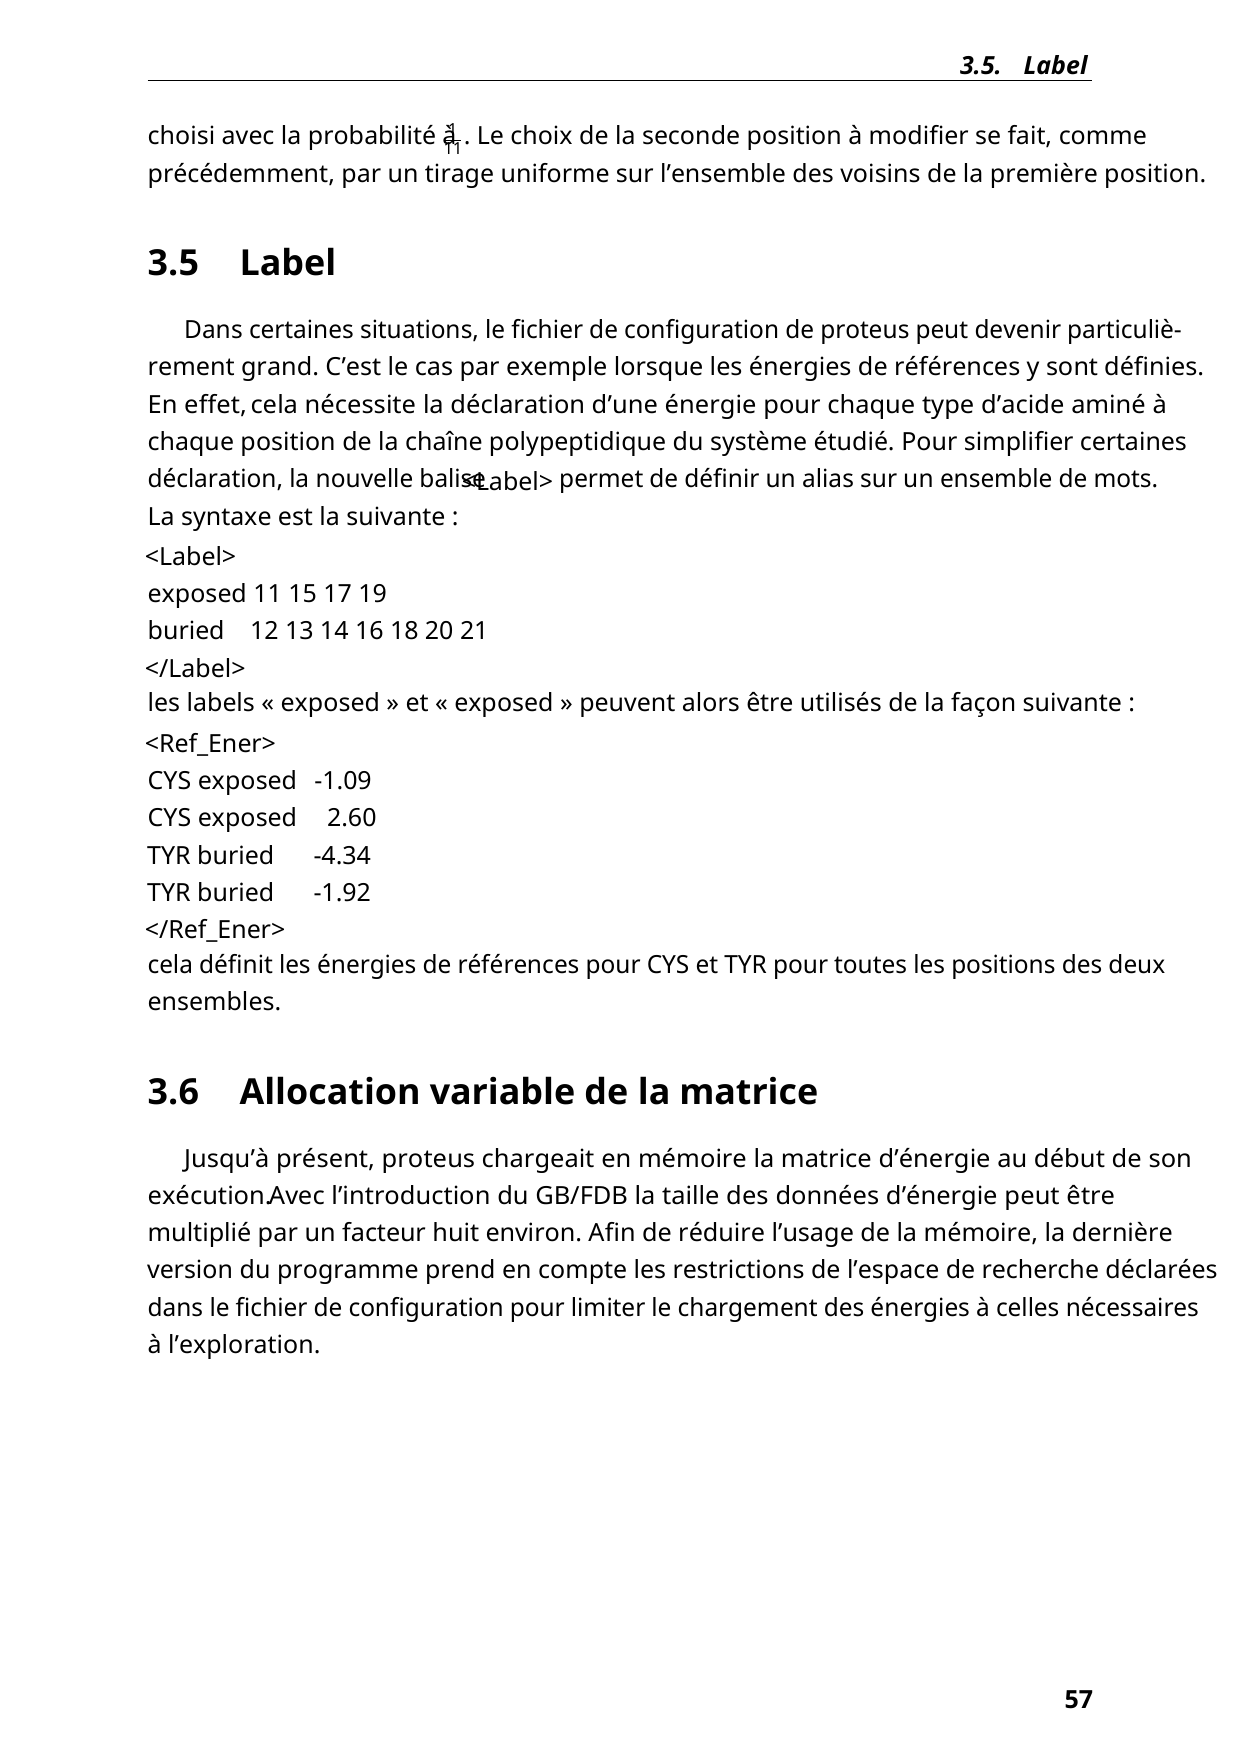

3.5.
Label
1
choisi avec la probabilité à
. Le choix de la seconde position à modifier se fait, comme
11
précédemment, par un tirage uniforme sur l’ensemble des voisins de la première position.
3.5
Label
Dans certaines situations, le fichier de configuration de proteus peut devenir particuliè-
rement grand. C’est le cas par exemple lorsque les énergies de références y sont définies.
En effet,
cela nécessite la déclaration d’une énergie pour chaque type d’acide aminé à
chaque position de la chaîne polypeptidique du système étudié. Pour simplifier certaines
déclaration, la nouvelle balise
permet de définir un alias sur un ensemble de mots.
<Label>
La syntaxe est la suivante :
<Label>
exposed 11 15 17 19
buried
12 13 14 16 18 20 21
</Label>
les labels « exposed » et « exposed » peuvent alors être utilisés de la façon suivante :
<Ref_Ener>
CYS exposed
-1.09
CYS exposed
2.60
TYR buried
-4.34
TYR buried
-1.92
</Ref_Ener>
cela définit les énergies de références pour CYS et TYR pour toutes les positions des deux
ensembles.
3.6
Allocation variable de la matrice
Jusqu’à présent, proteus chargeait en mémoire la matrice d’énergie au début de son
exécution.
Avec l’introduction du GB/FDB la taille des données d’énergie peut être
multiplié par un facteur huit environ. Afin de réduire l’usage de la mémoire, la dernière
version du programme prend en compte les restrictions de l’espace de recherche déclarées
dans le fichier de configuration pour limiter le chargement des énergies à celles nécessaires
à l’exploration.
57